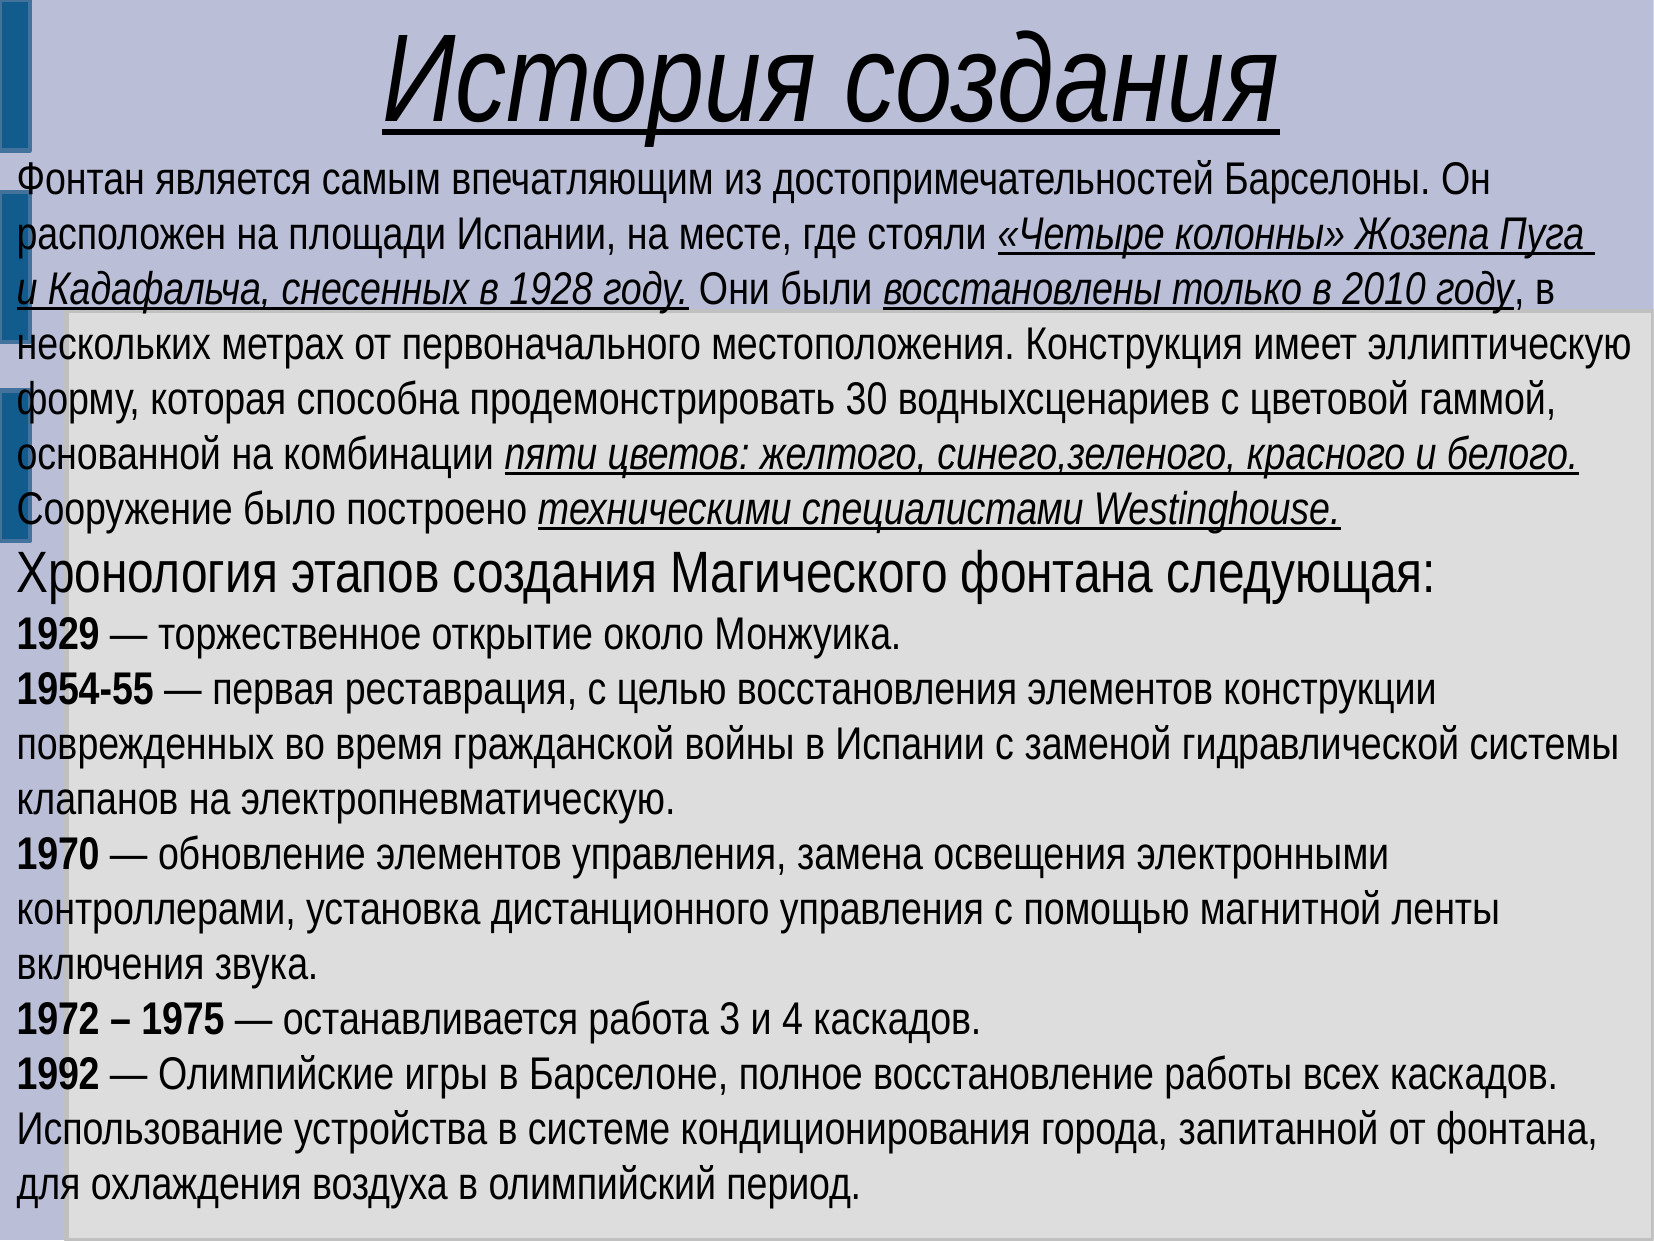

# История создания
Фонтан является самым впечатляющим из достопримечательностей Барселоны. Он
расположен на площади Испании, на месте, где стояли «Четыре колонны» Жозепа Пуга
и Кадафальча, снесенных в 1928 году. Они были восстановлены только в 2010 году, в
нескольких метрах от первоначального местоположения. Конструкция имеет эллиптическую
форму, которая способна продемонстрировать 30 водныхсценариев с цветовой гаммой,
основанной на комбинации пяти цветов: желтого, синего,зеленого, красного и белого.
Сооружение было построено техническими специалистами Westinghouse.
Хронология этапов создания Магического фонтана следующая:
1929 — торжественное открытие около Монжуика.
1954-55 — первая реставрация, с целью восстановления элементов конструкции
поврежденных во время гражданской войны в Испании с заменой гидравлической системы
клапанов на электропневматическую.
1970 — обновление элементов управления, замена освещения электронными
контроллерами, установка дистанционного управления с помощью магнитной ленты
включения звука.
1972 – 1975 — останавливается работа 3 и 4 каскадов.
1992 — Олимпийские игры в Барселоне, полное восстановление работы всех каскадов.
Использование устройства в системе кондиционирования города, запитанной от фонтана,
для охлаждения воздуха в олимпийский период.